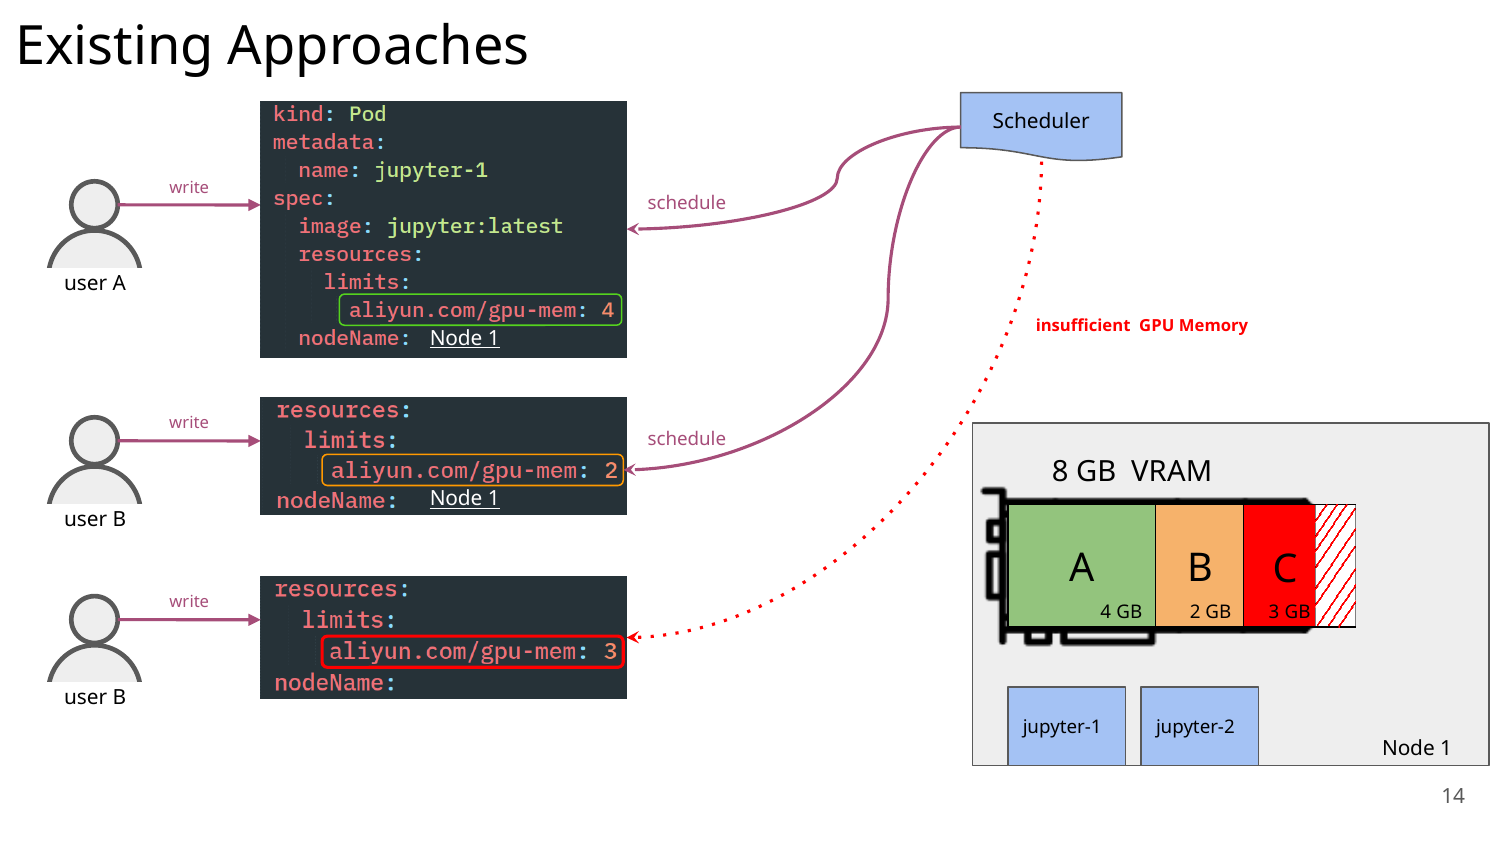

# Existing Approaches
Scheduler
schedule
schedule
write
user A
Node 1
insufficient GPU Memory
write
user B
8 GB VRAM
Node 1
A
jupyter-1
B
jupyter-2
C
3 GB
write
user B
4 GB
2 GB
Node 1